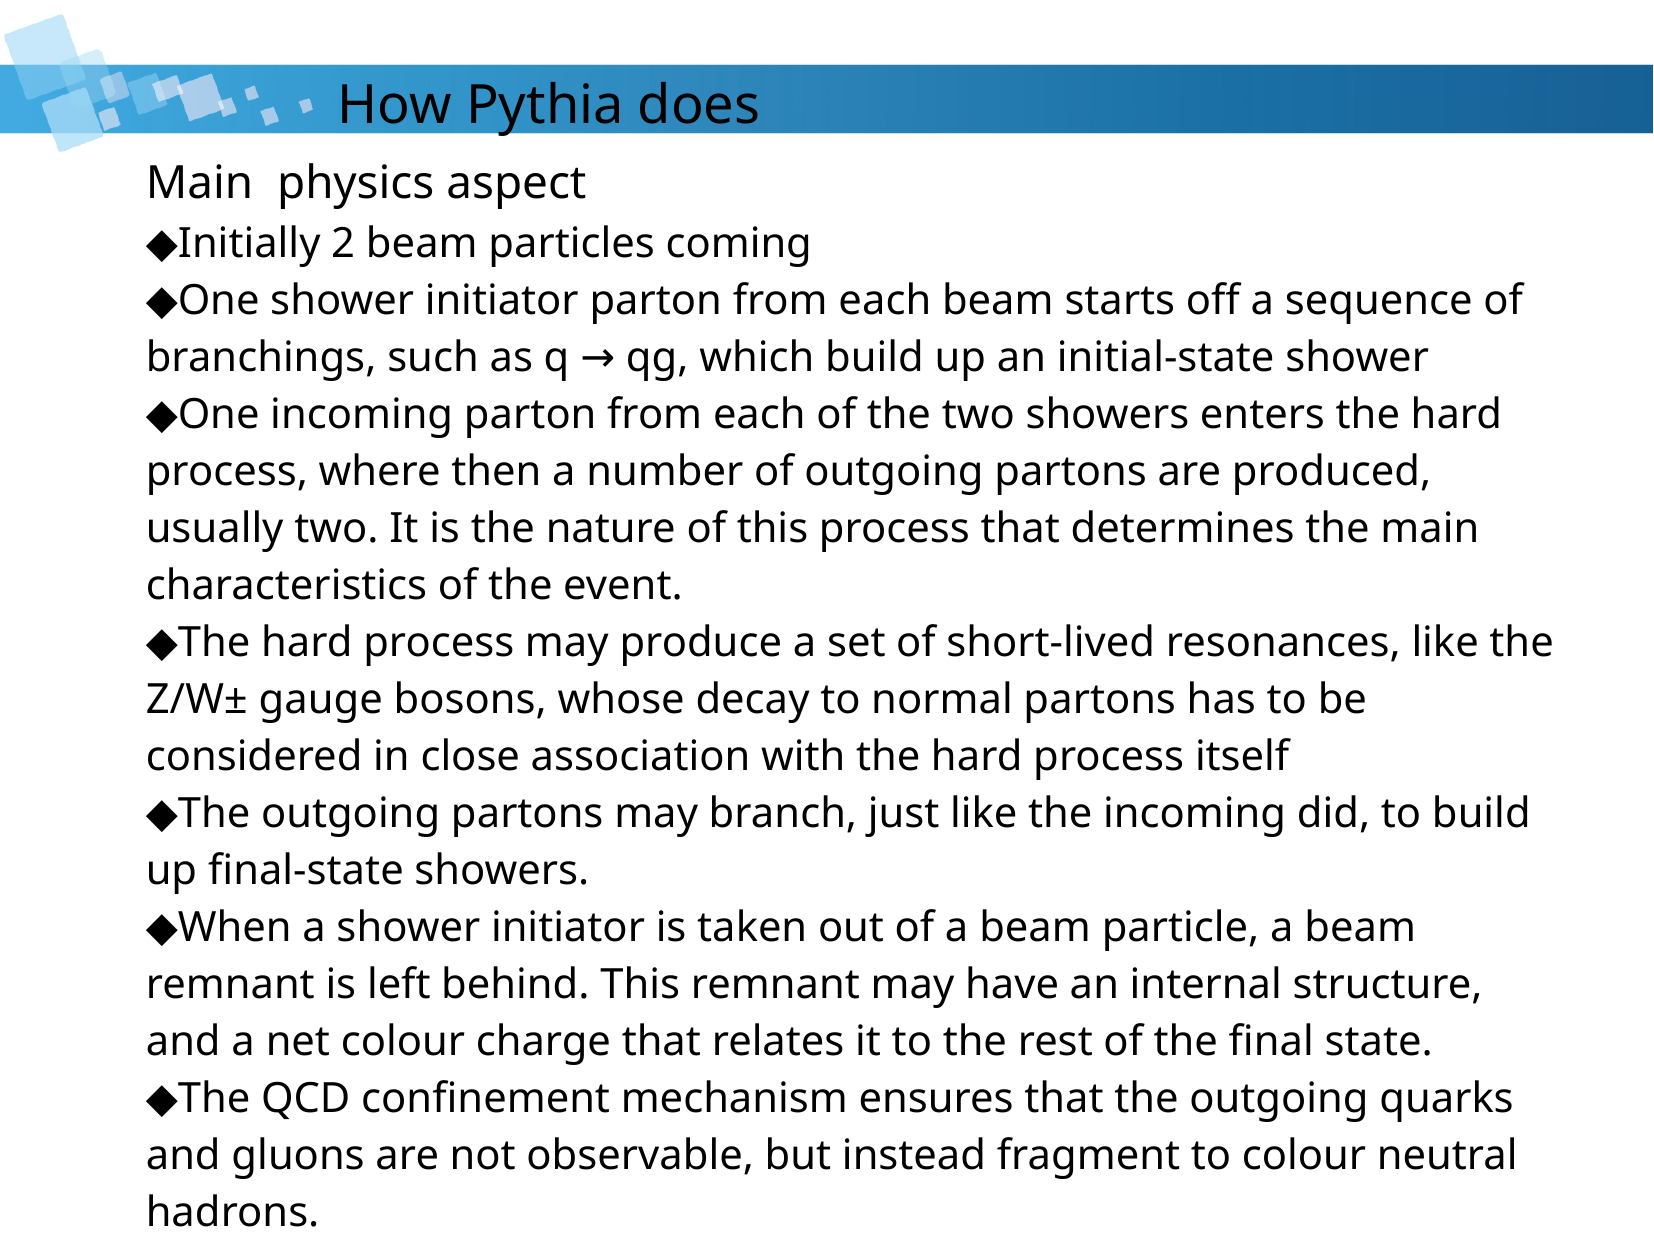

# How Pythia does
Main physics aspect
◆Initially 2 beam particles coming
◆One shower initiator parton from each beam starts off a sequence of branchings, such as q → qg, which build up an initial-state shower
◆One incoming parton from each of the two showers enters the hard process, where then a number of outgoing partons are produced, usually two. It is the nature of this process that determines the main characteristics of the event.
◆The hard process may produce a set of short-lived resonances, like the Z/W± gauge bosons, whose decay to normal partons has to be considered in close association with the hard process itself
◆The outgoing partons may branch, just like the incoming did, to build up final-state showers.
◆When a shower initiator is taken out of a beam particle, a beam remnant is left behind. This remnant may have an internal structure, and a net colour charge that relates it to the rest of the final state.
◆The QCD confinement mechanism ensures that the outgoing quarks and gluons are not observable, but instead fragment to colour neutral hadrons.